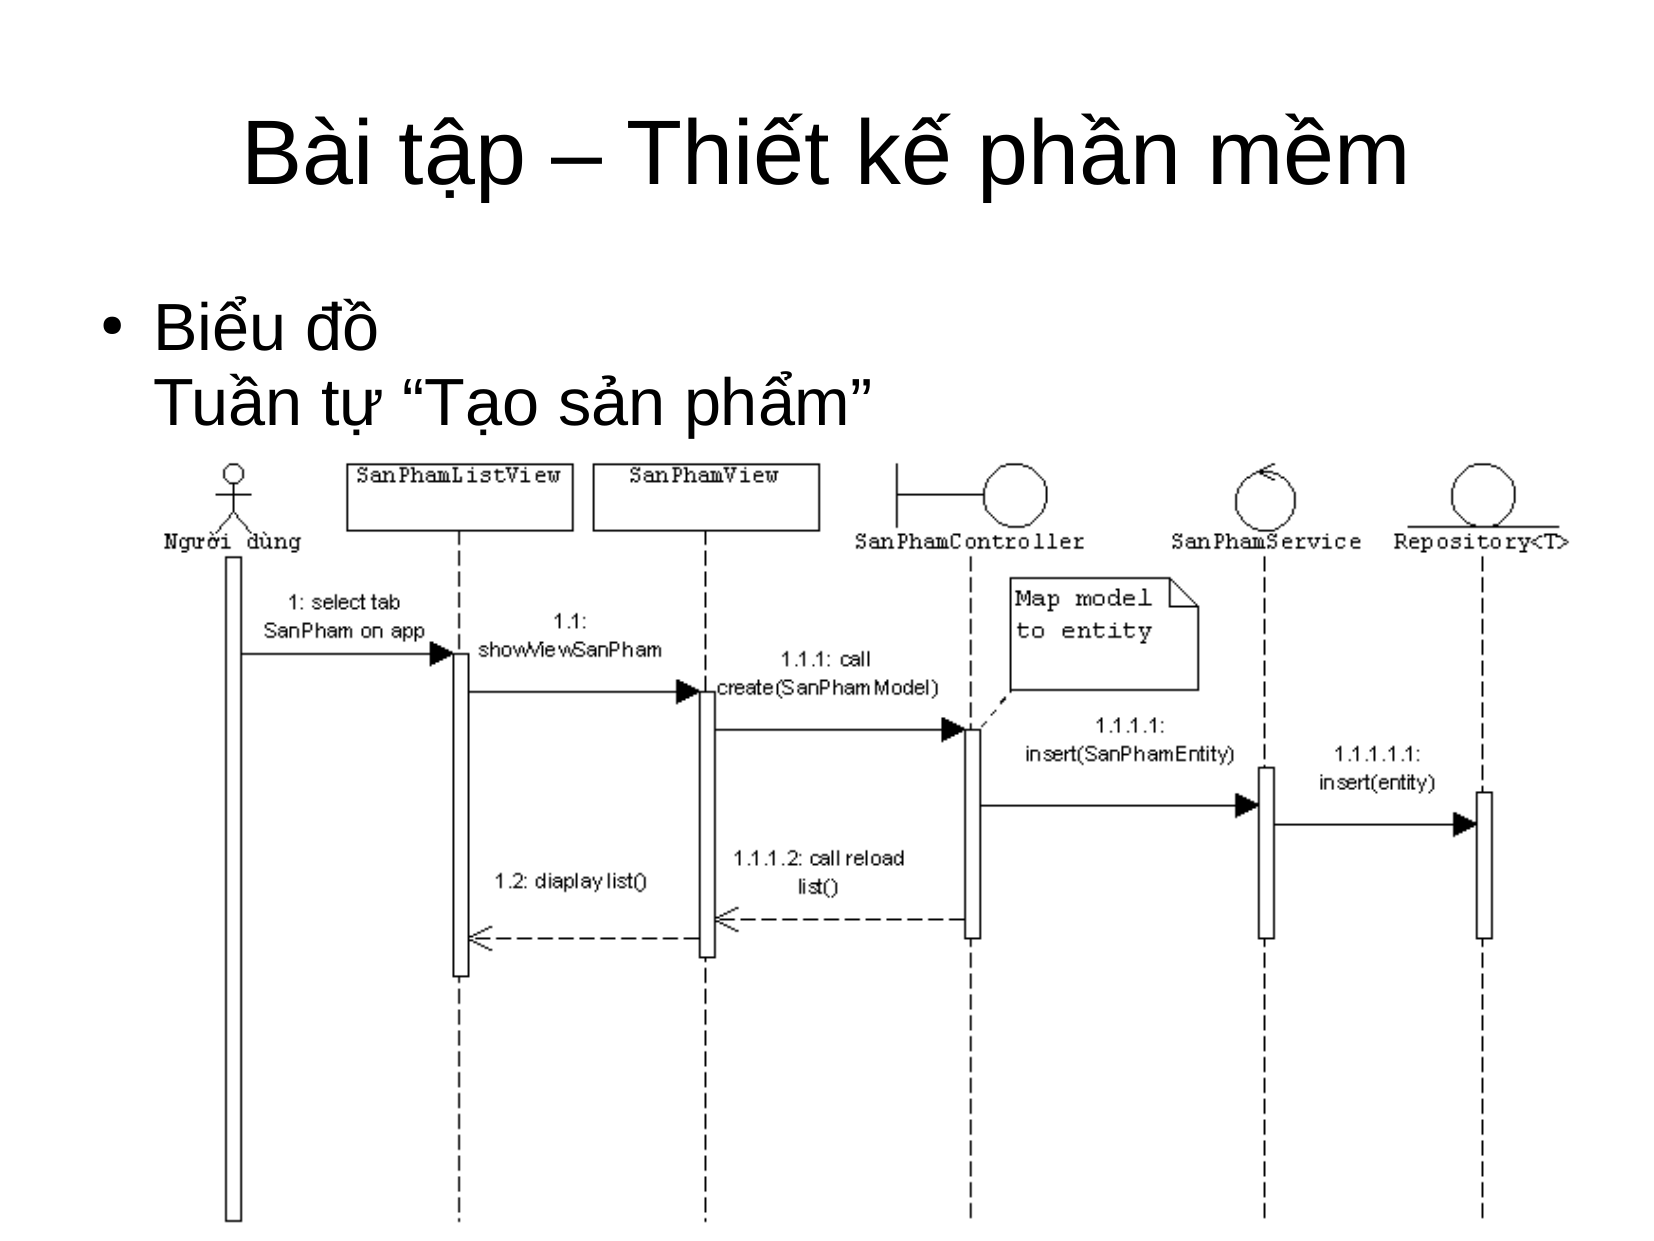

# Bài tập – Thiết kế phần mềm
Biểu đồ
Tuần tự “Tạo sản phẩm”